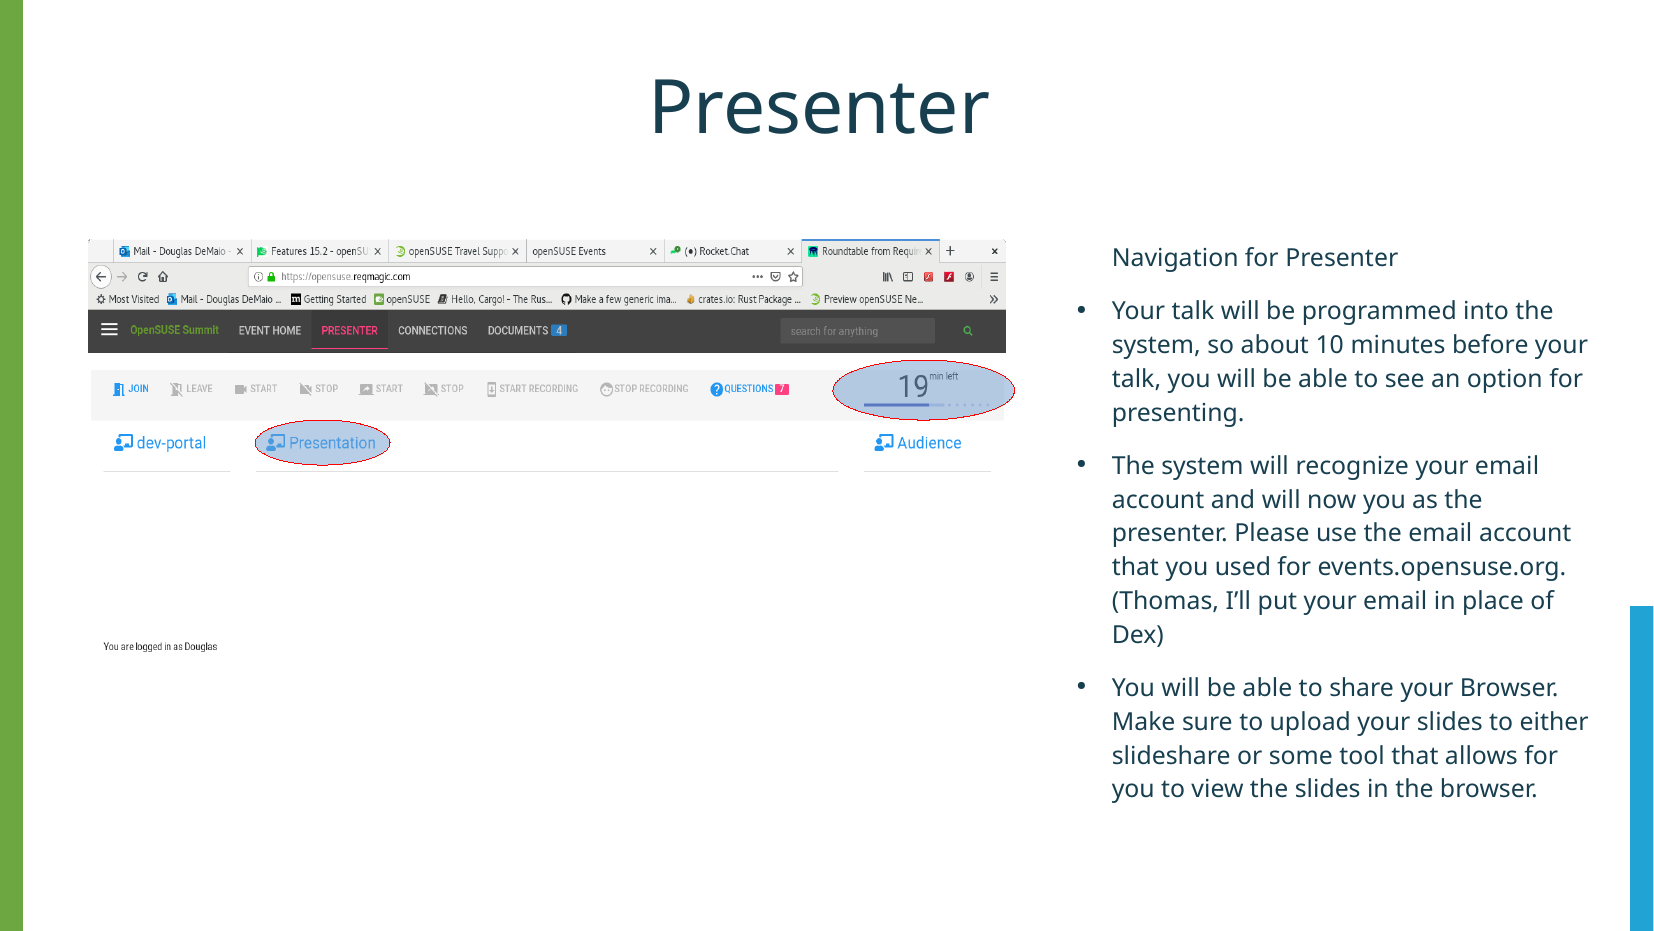

Presenter
# Navigation for Presenter
Your talk will be programmed into the system, so about 10 minutes before your talk, you will be able to see an option for presenting.
The system will recognize your email account and will now you as the presenter. Please use the email account that you used for events.opensuse.org. (Thomas, I’ll put your email in place of Dex)
You will be able to share your Browser. Make sure to upload your slides to either slideshare or some tool that allows for you to view the slides in the browser.